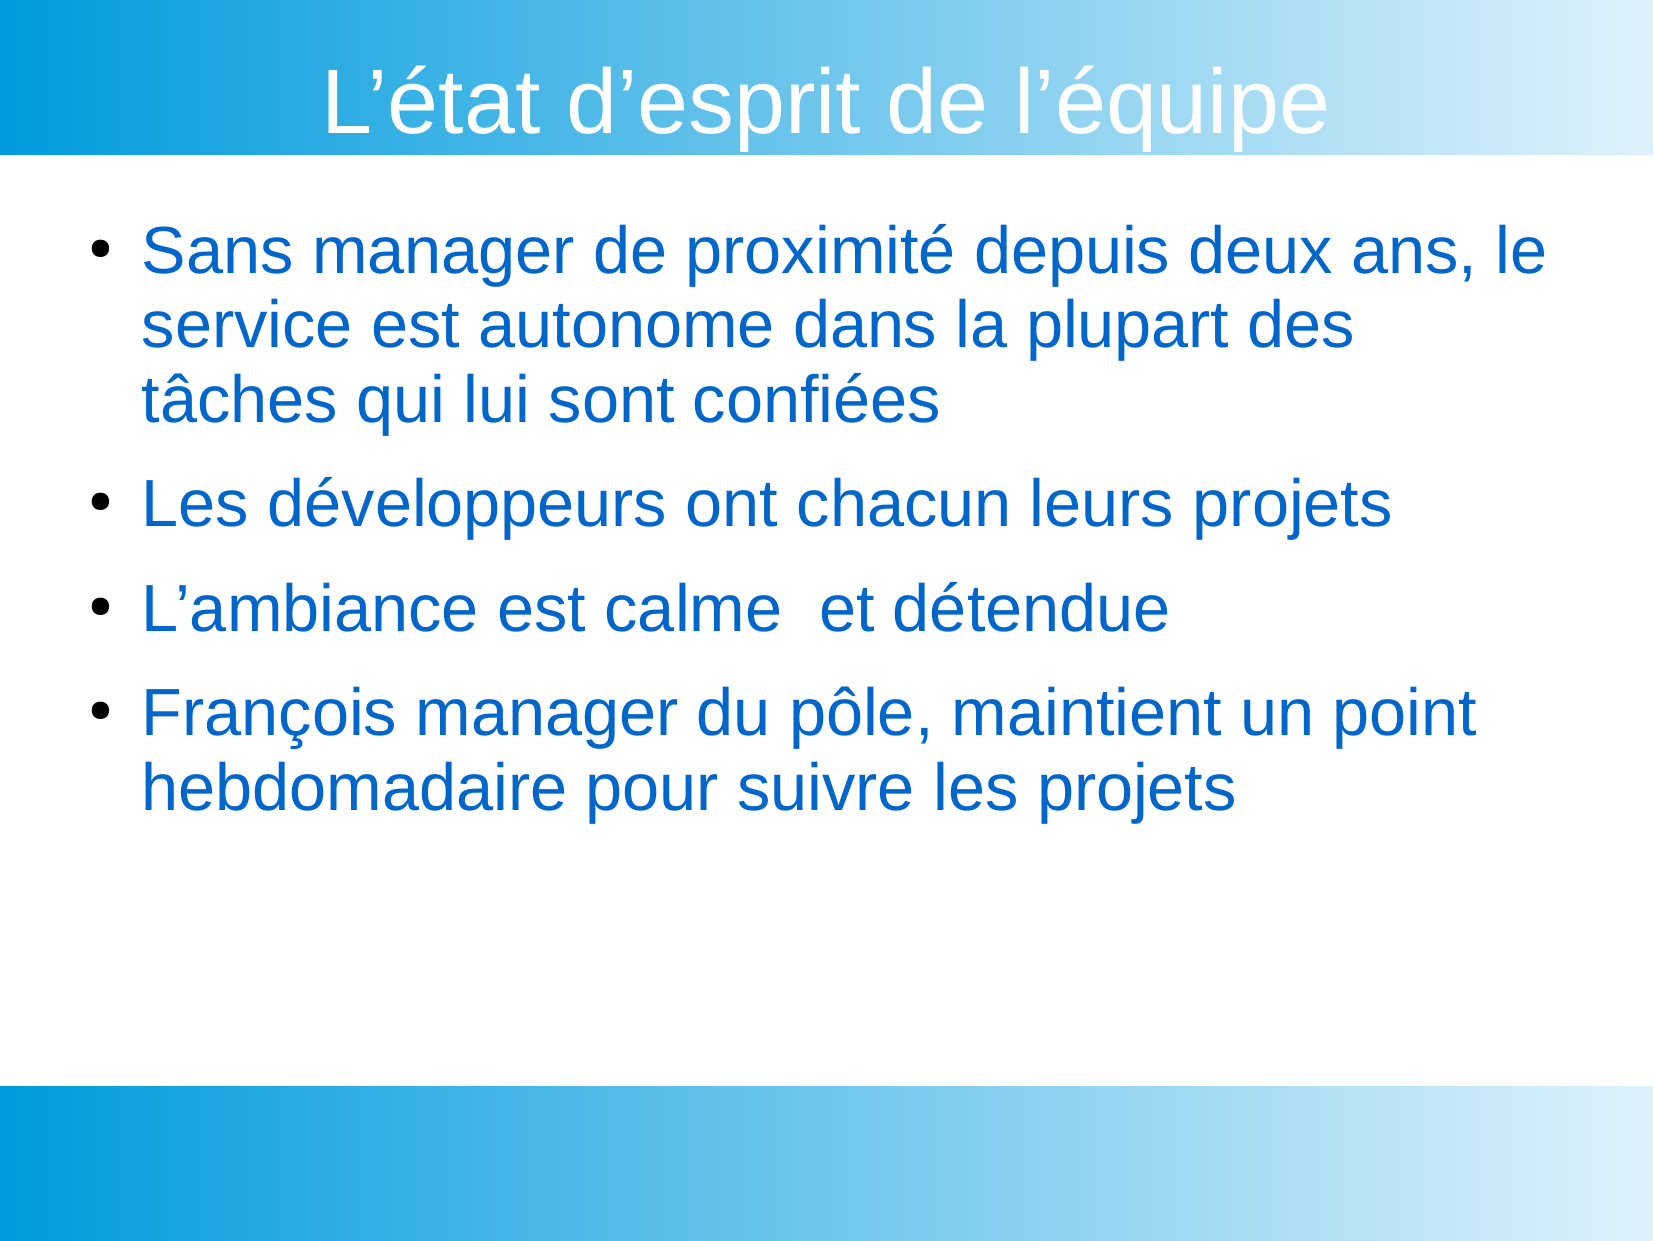

# L’état d’esprit de l’équipe
Sans manager de proximité depuis deux ans, le service est autonome dans la plupart des tâches qui lui sont confiées
Les développeurs ont chacun leurs projets
L’ambiance est calme et détendue
François manager du pôle, maintient un point hebdomadaire pour suivre les projets